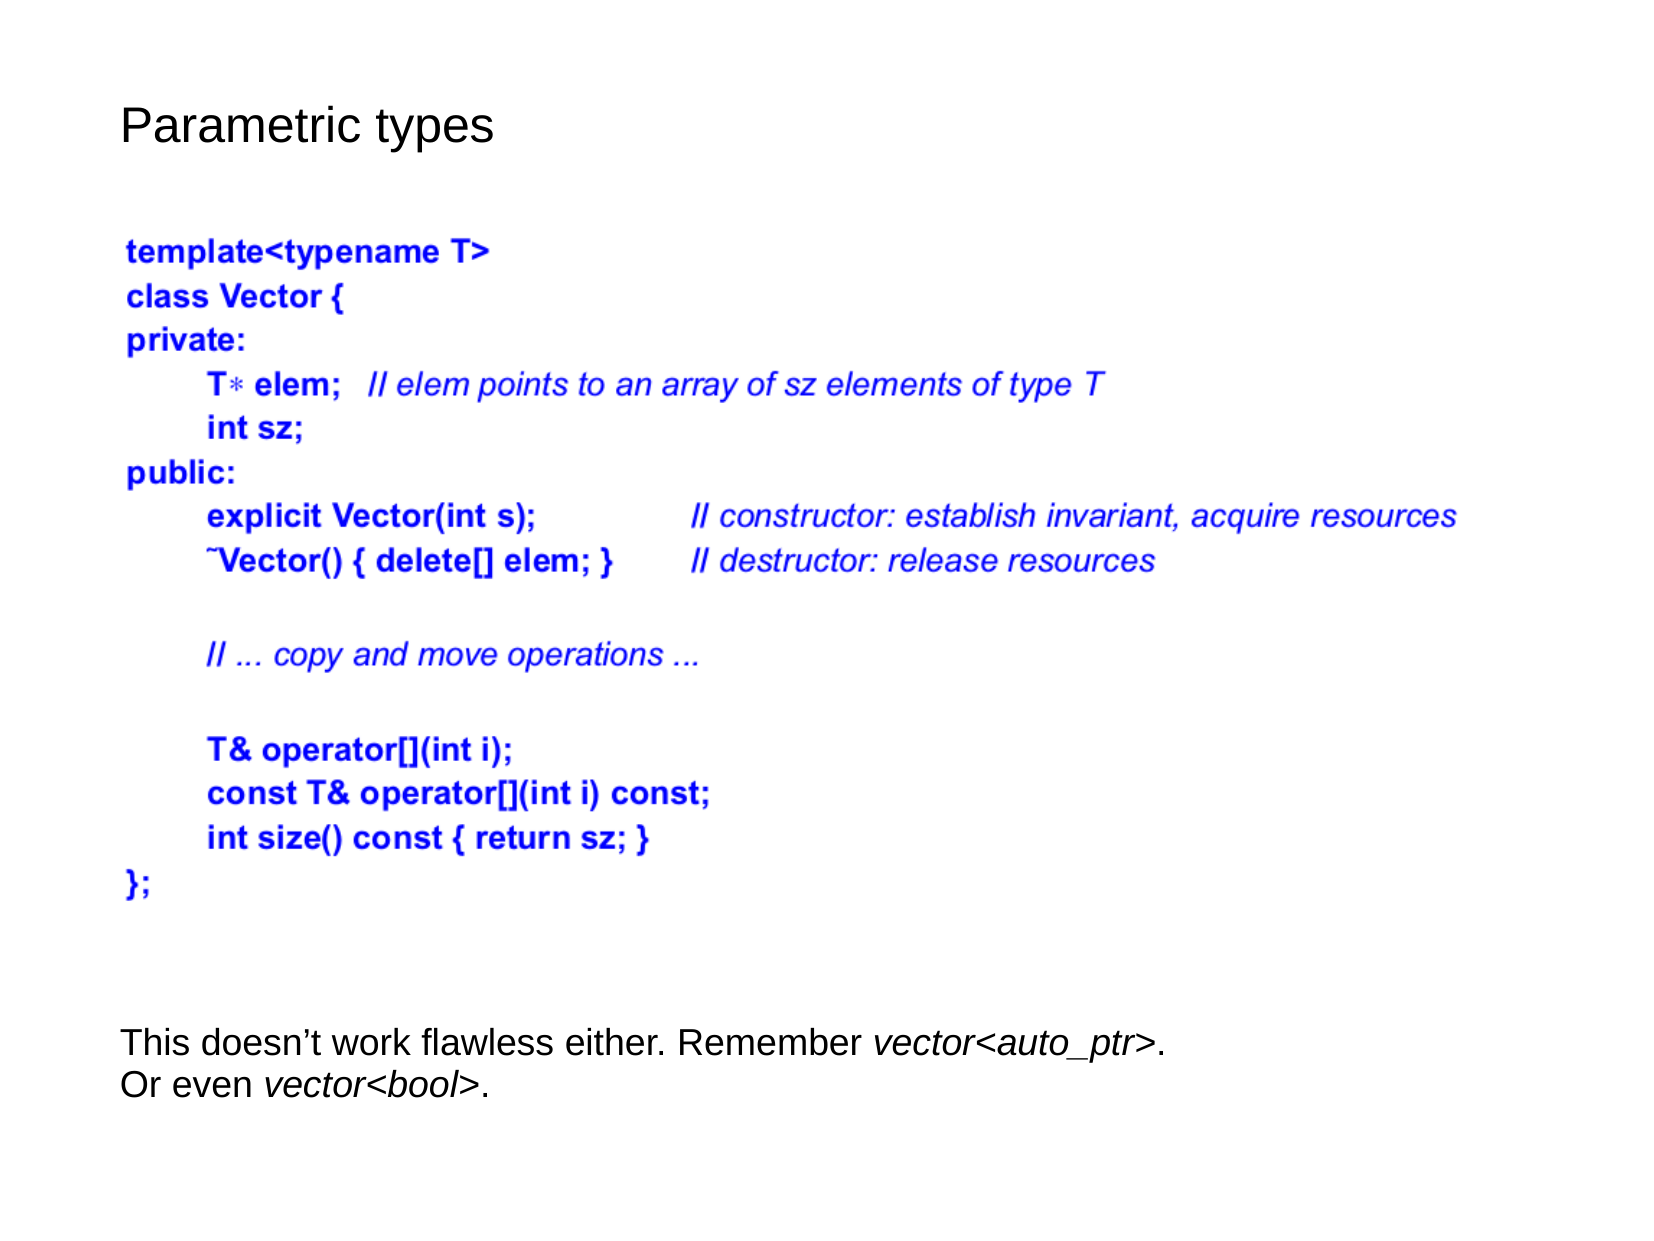

Parametric types
This doesn’t work flawless either. Remember vector<auto_ptr>.
Or even vector<bool>.